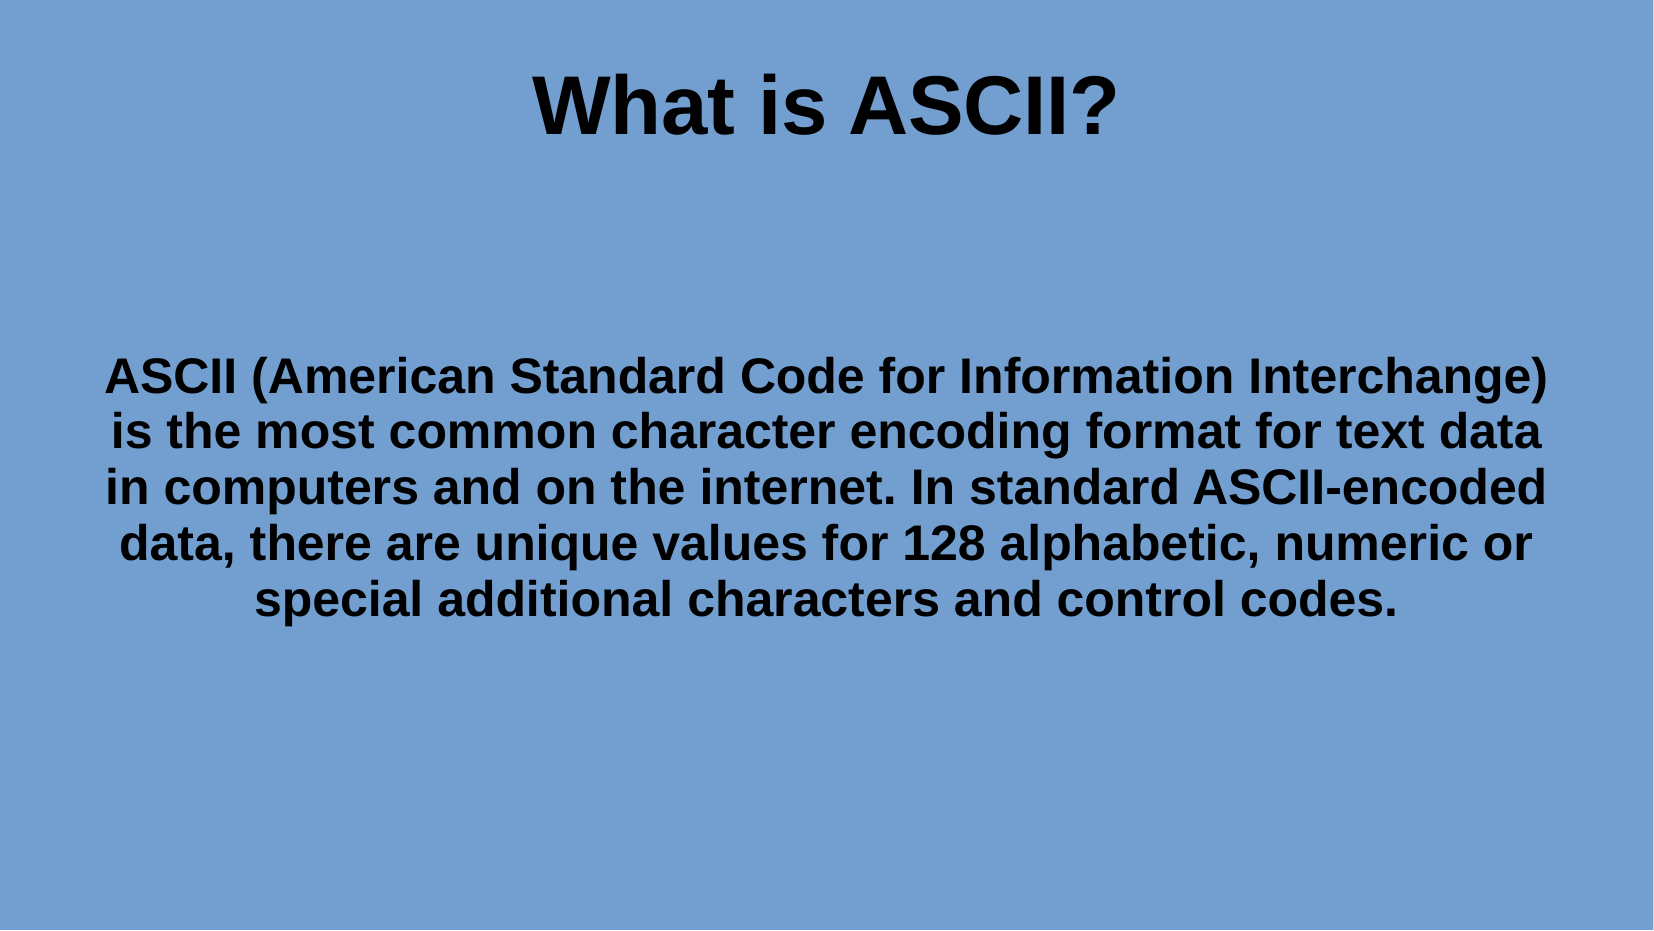

# What is ASCII?
ASCII (American Standard Code for Information Interchange) is the most common character encoding format for text data in computers and on the internet. In standard ASCII-encoded data, there are unique values for 128 alphabetic, numeric or special additional characters and control codes.